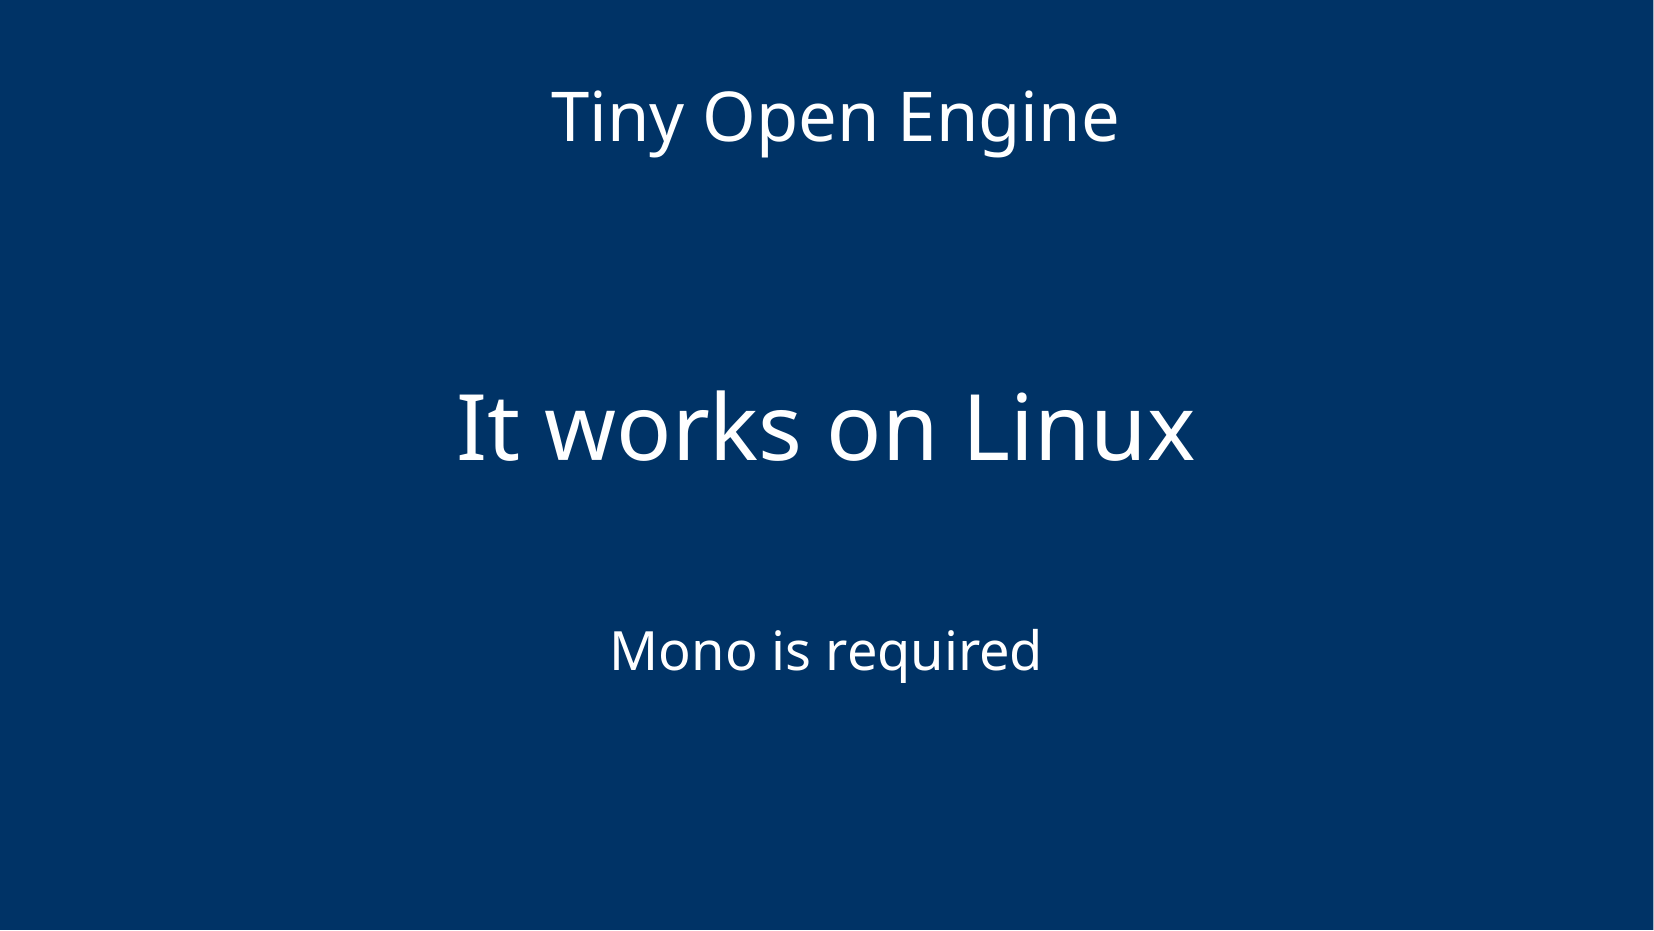

# Tiny Open Engine
It works on Linux
Mono is required